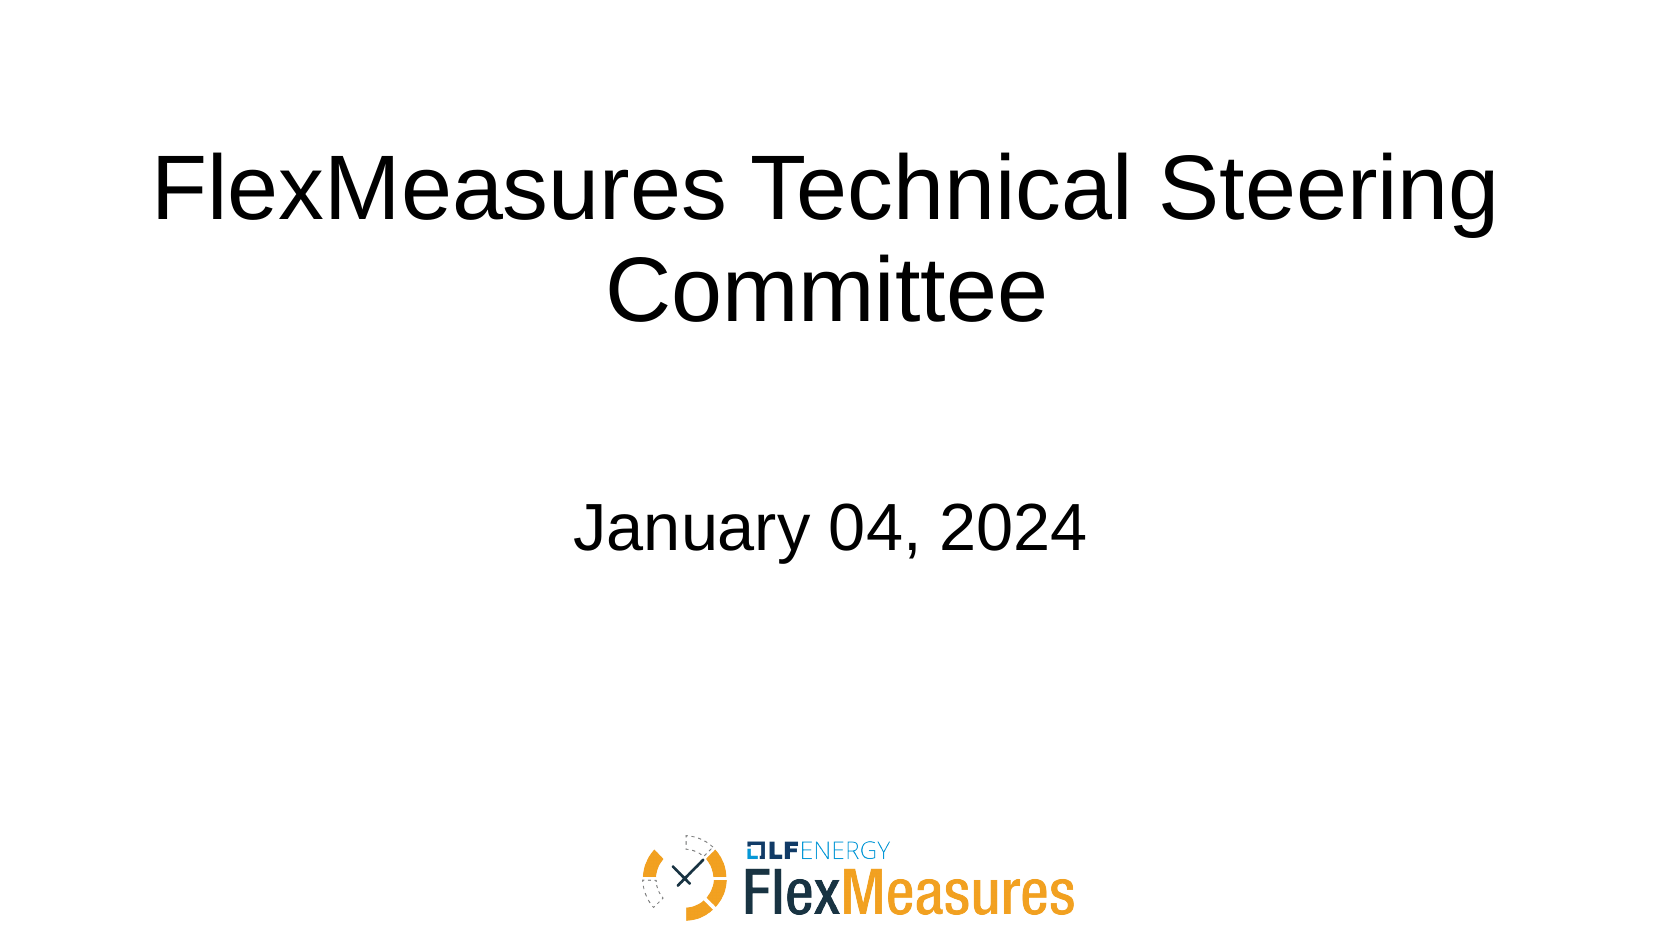

# FlexMeasures Technical Steering Committee
January 04, 2024